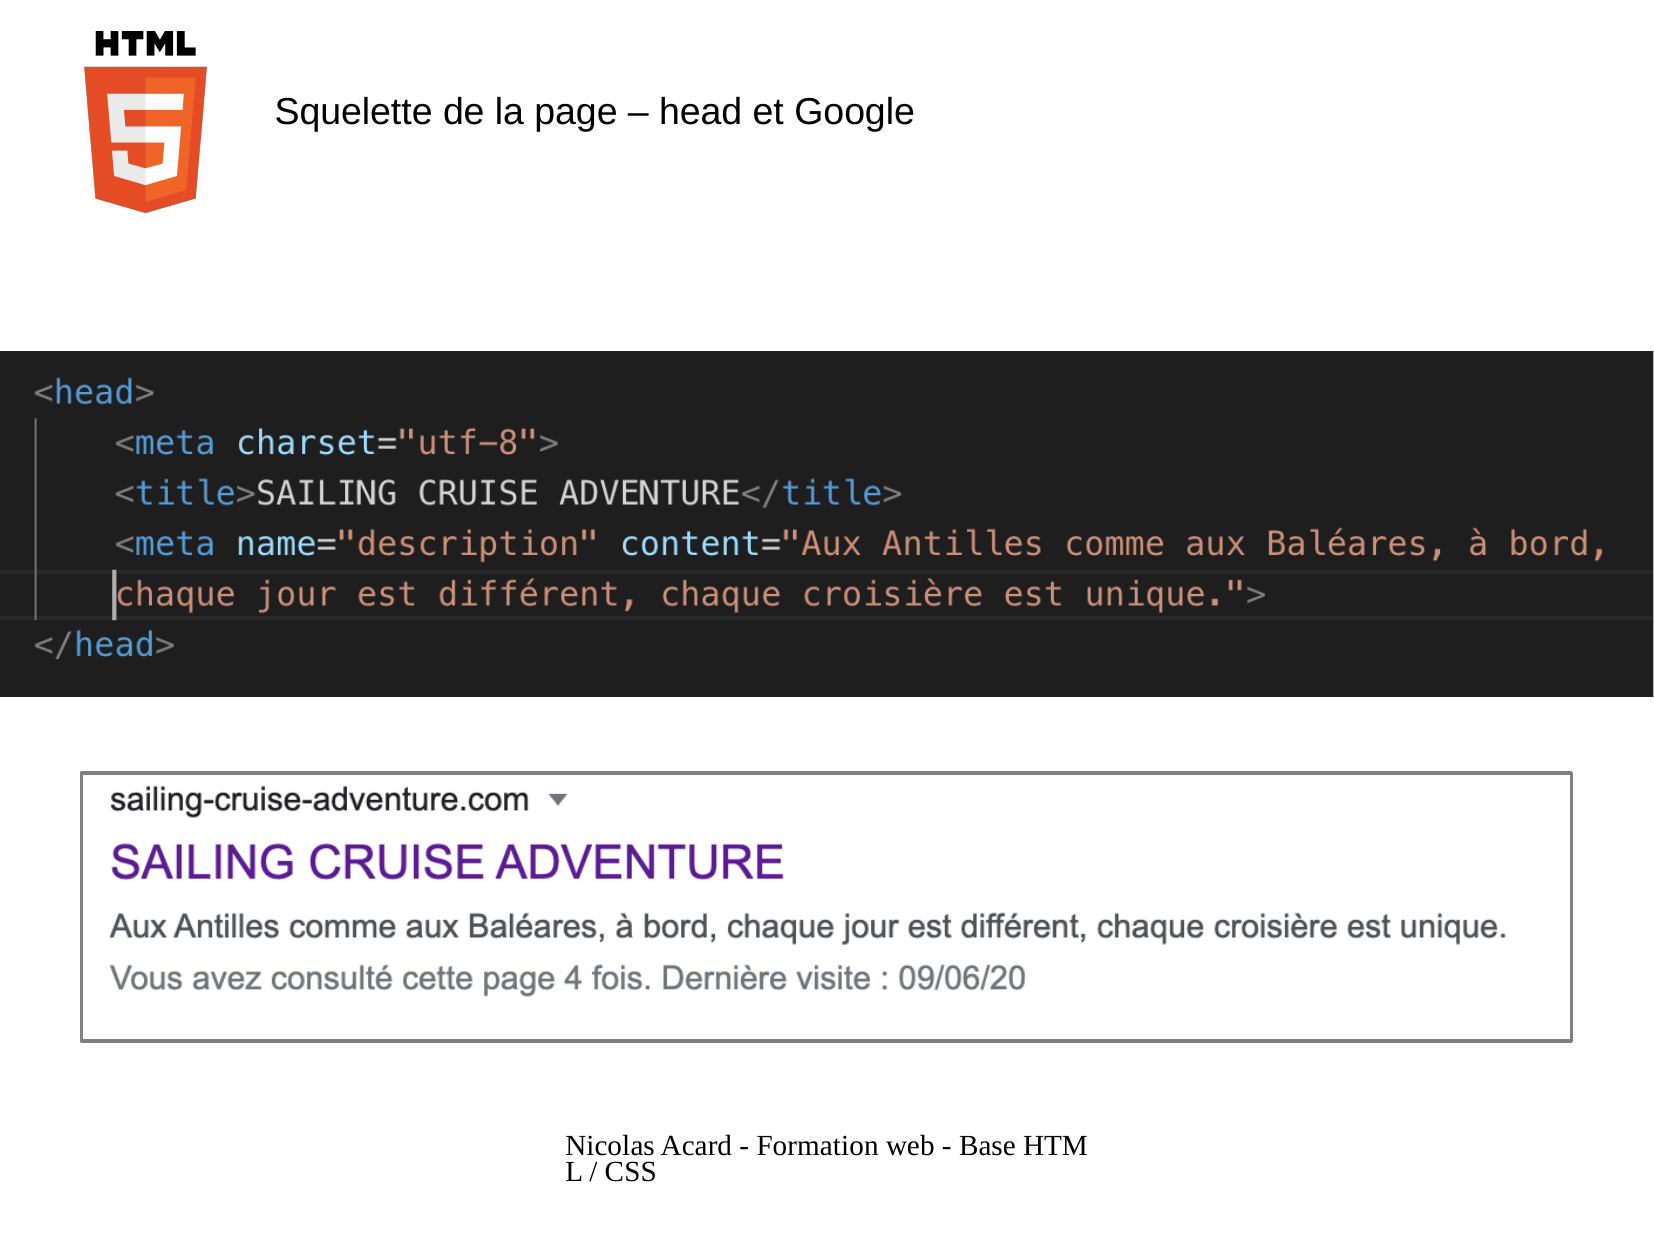

Squelette de la page – head et Google
Nicolas Acard - Formation web - Base HTML / CSS